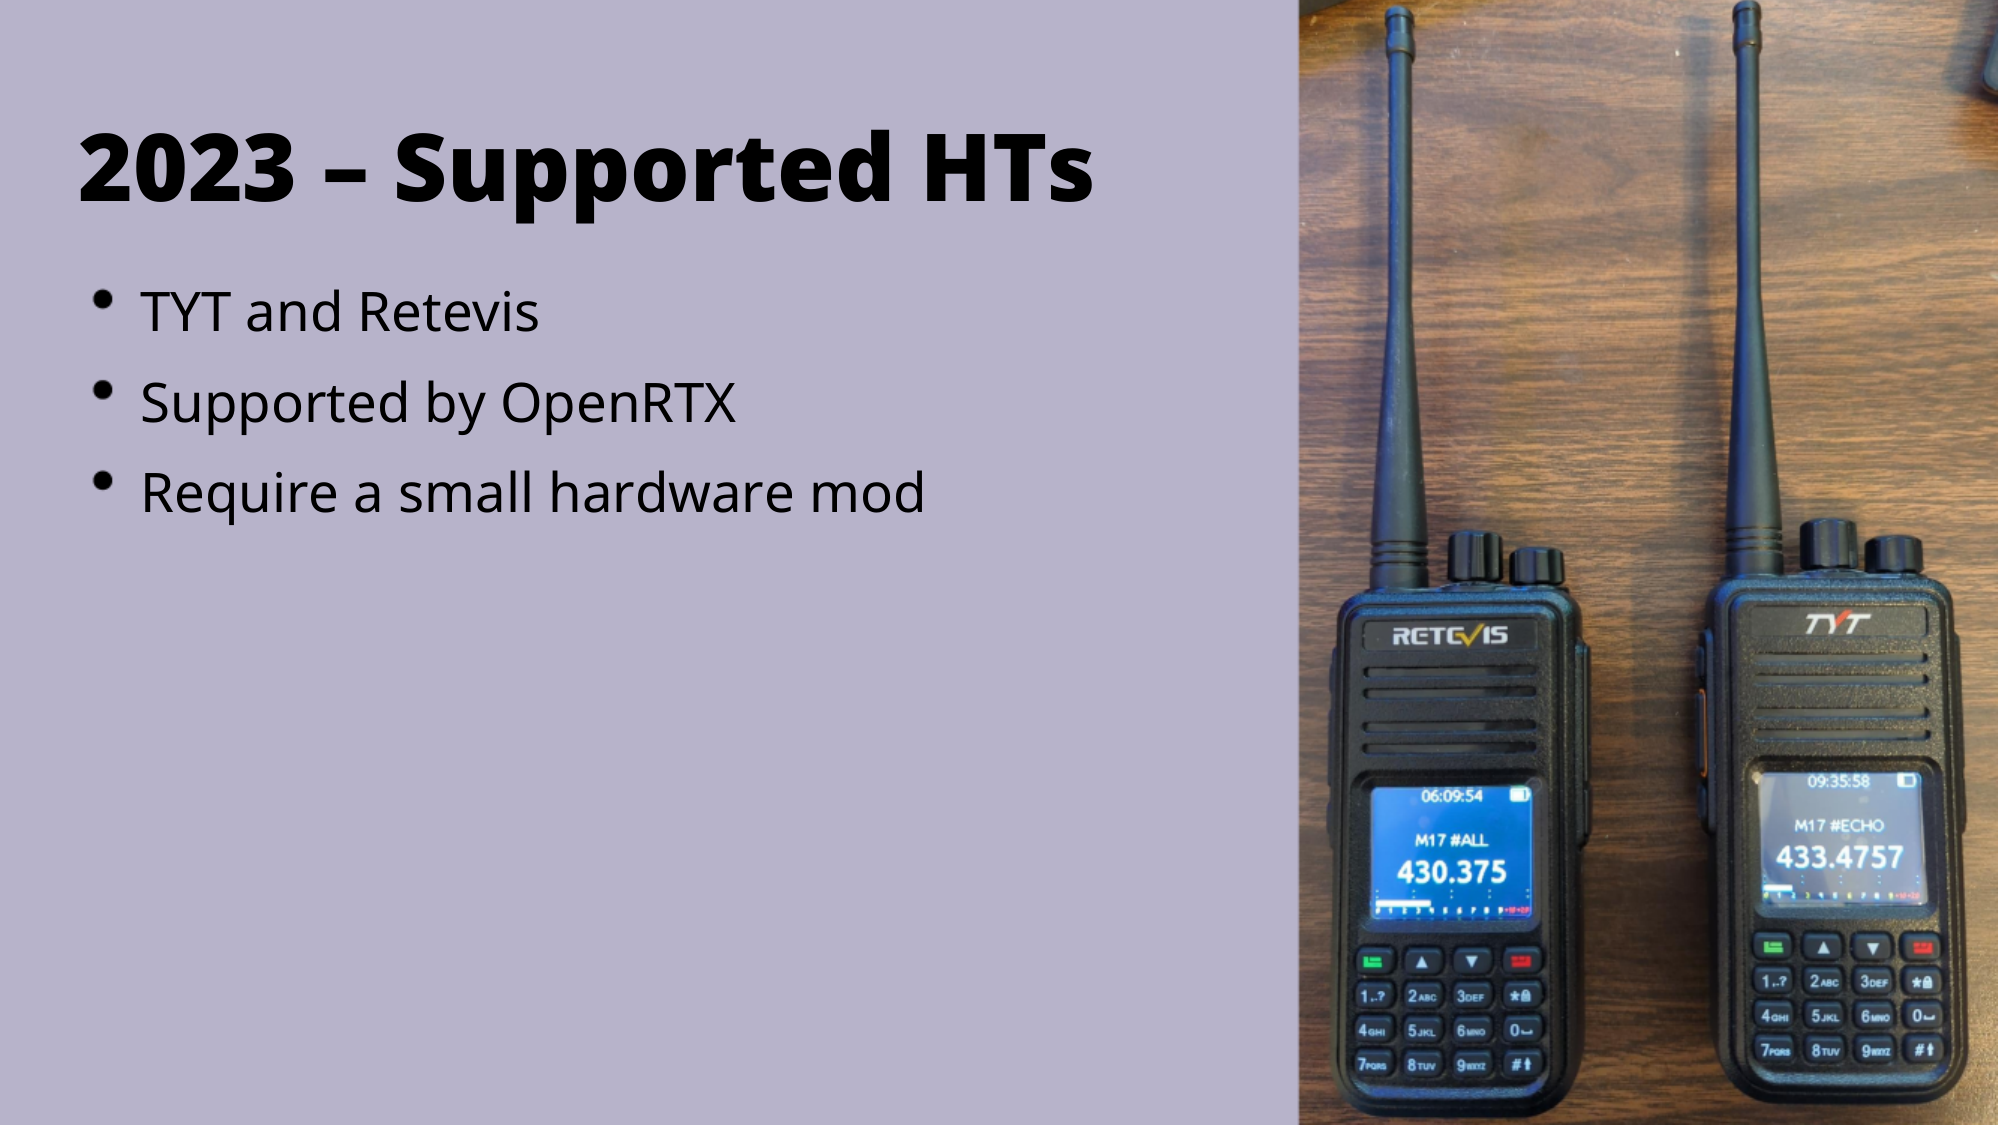

2023 – Supported HTs
TYT and Retevis
Supported by OpenRTX
Require a small hardware mod